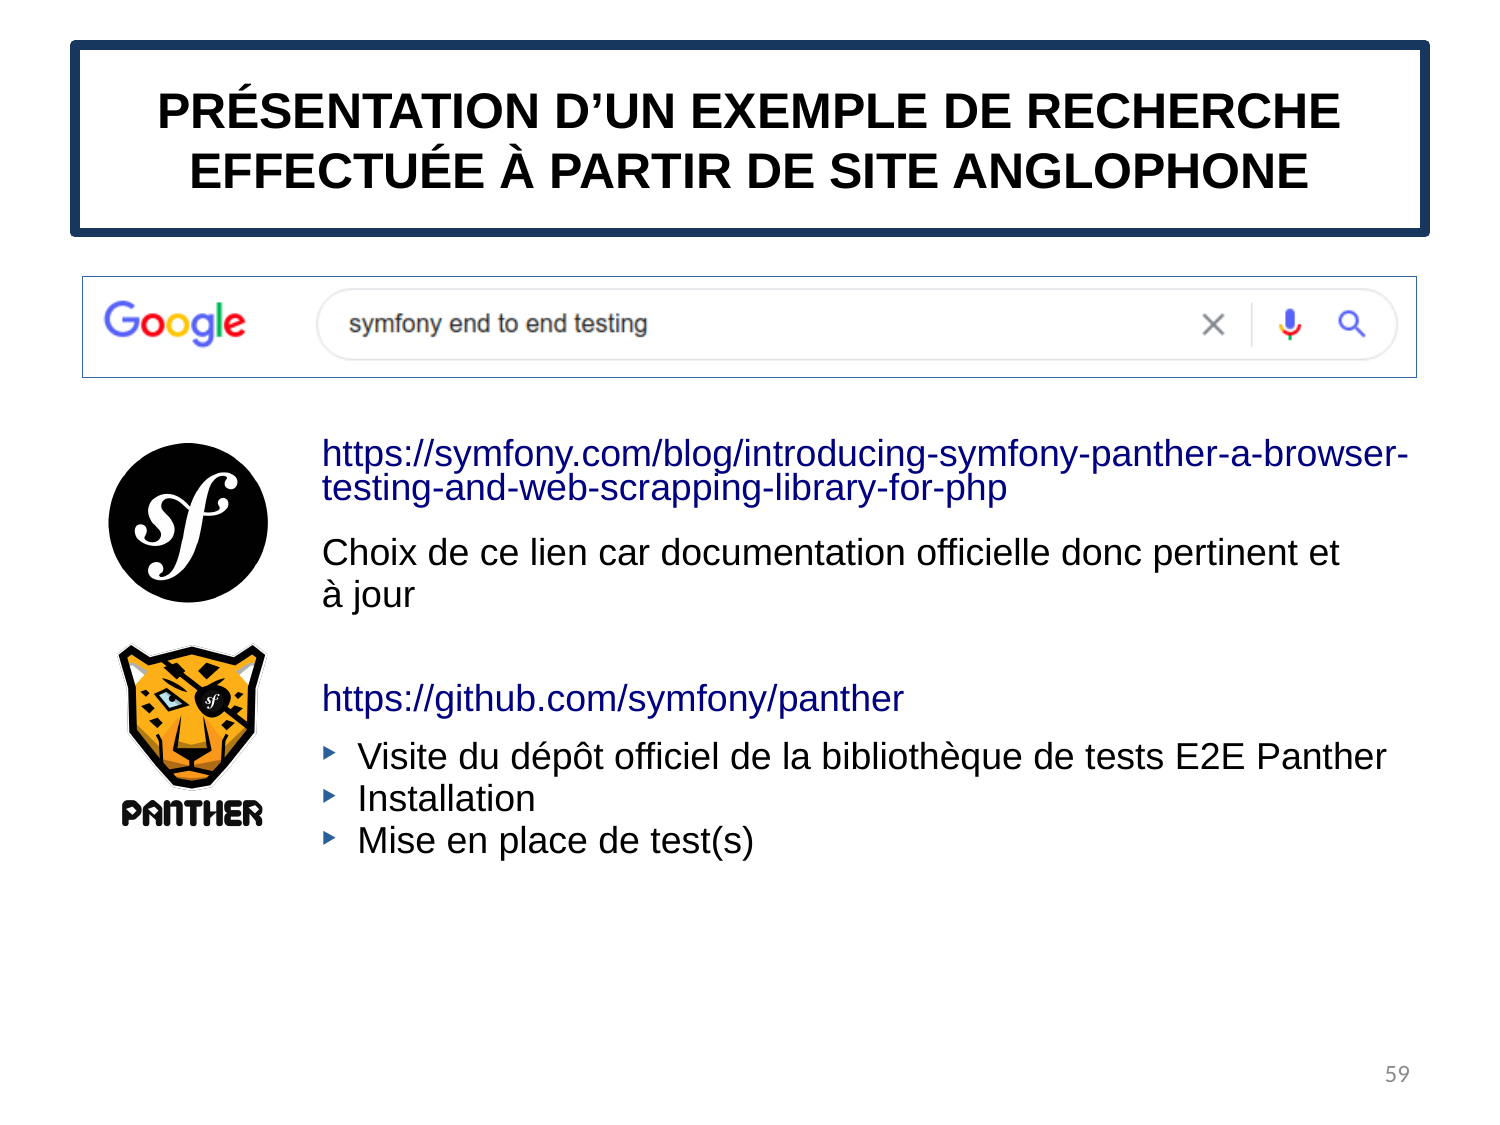

# PRÉSENTATION D’UN EXEMPLE DE RECHERCHE EFFECTUÉE À PARTIR DE SITE ANGLOPHONE
https://symfony.com/blog/introducing-symfony-panther-a-browser-testing-and-web-scrapping-library-for-php
Choix de ce lien car documentation officielle donc pertinent et à jour
https://github.com/symfony/panther
Visite du dépôt officiel de la bibliothèque de tests E2E Panther
Installation
Mise en place de test(s)
Soutenance Concepteur Développeur d'Application - David Saoud - 26/11/2020
59